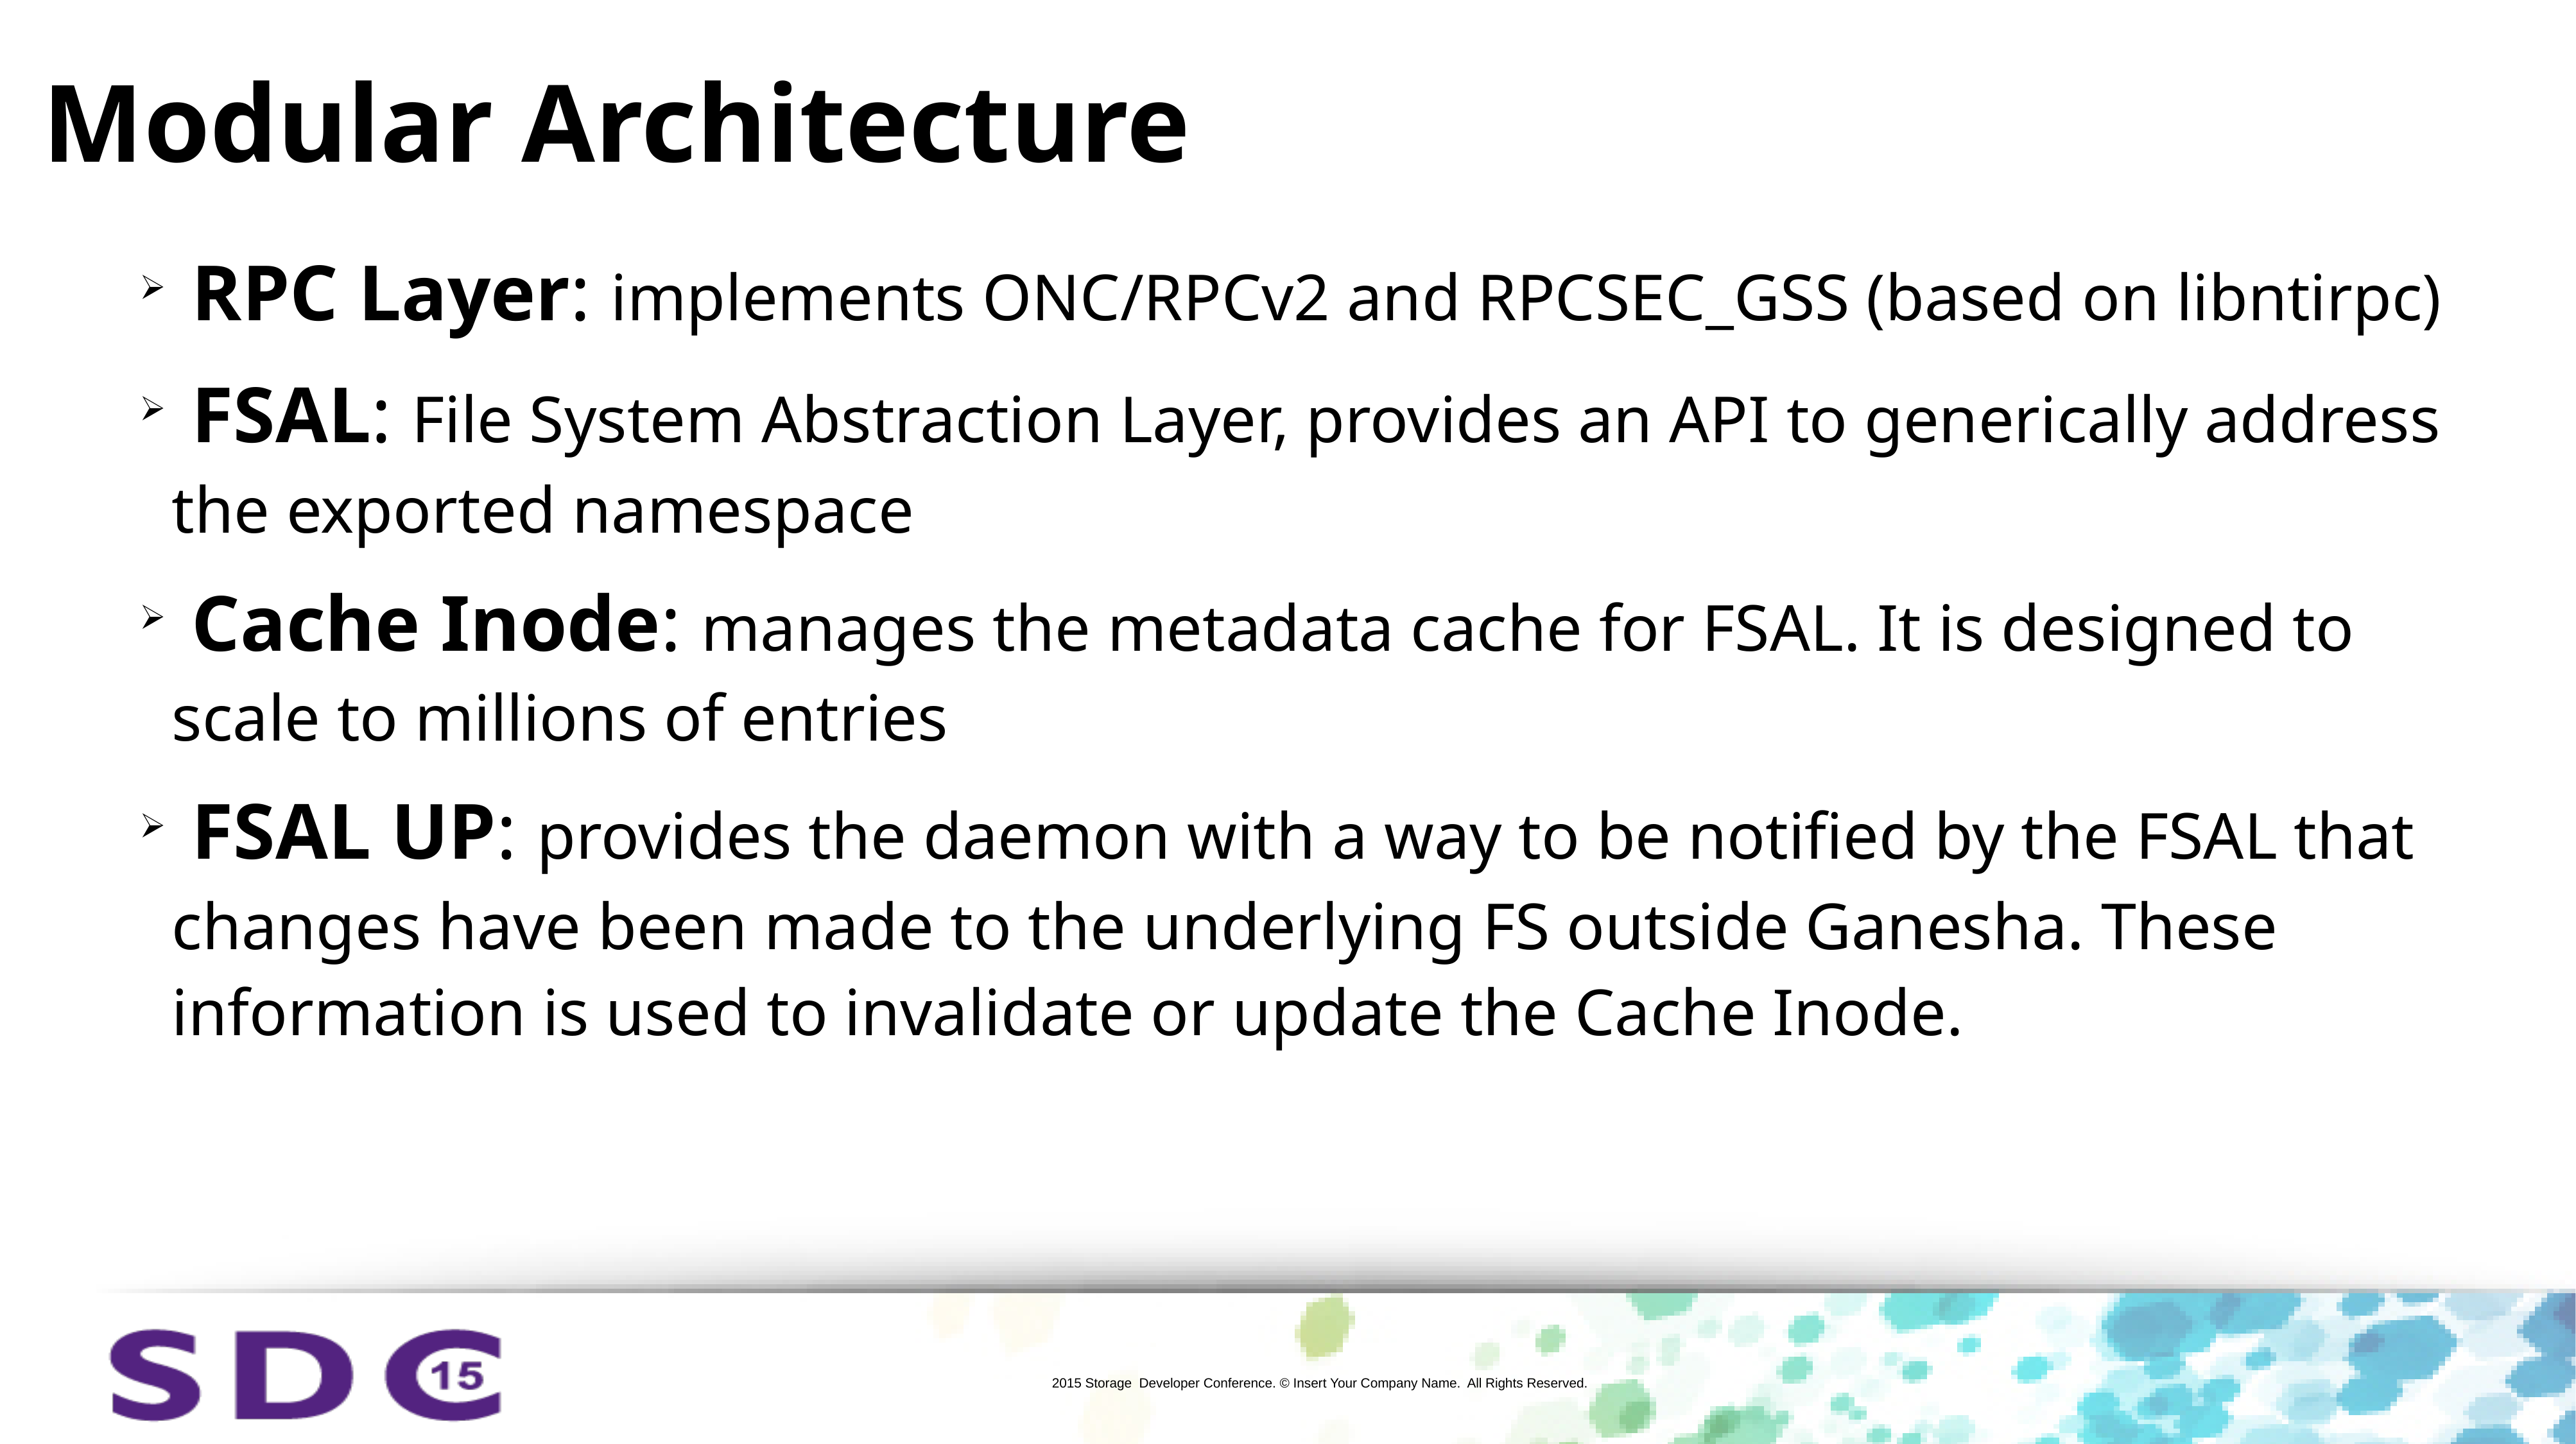

# Modular Architecture
 RPC Layer: implements ONC/RPCv2 and RPCSEC_GSS (based on libntirpc)
 FSAL: File System Abstraction Layer, provides an API to generically address the exported namespace
 Cache Inode: manages the metadata cache for FSAL. It is designed to scale to millions of entries
 FSAL UP: provides the daemon with a way to be notified by the FSAL that changes have been made to the underlying FS outside Ganesha. These information is used to invalidate or update the Cache Inode.